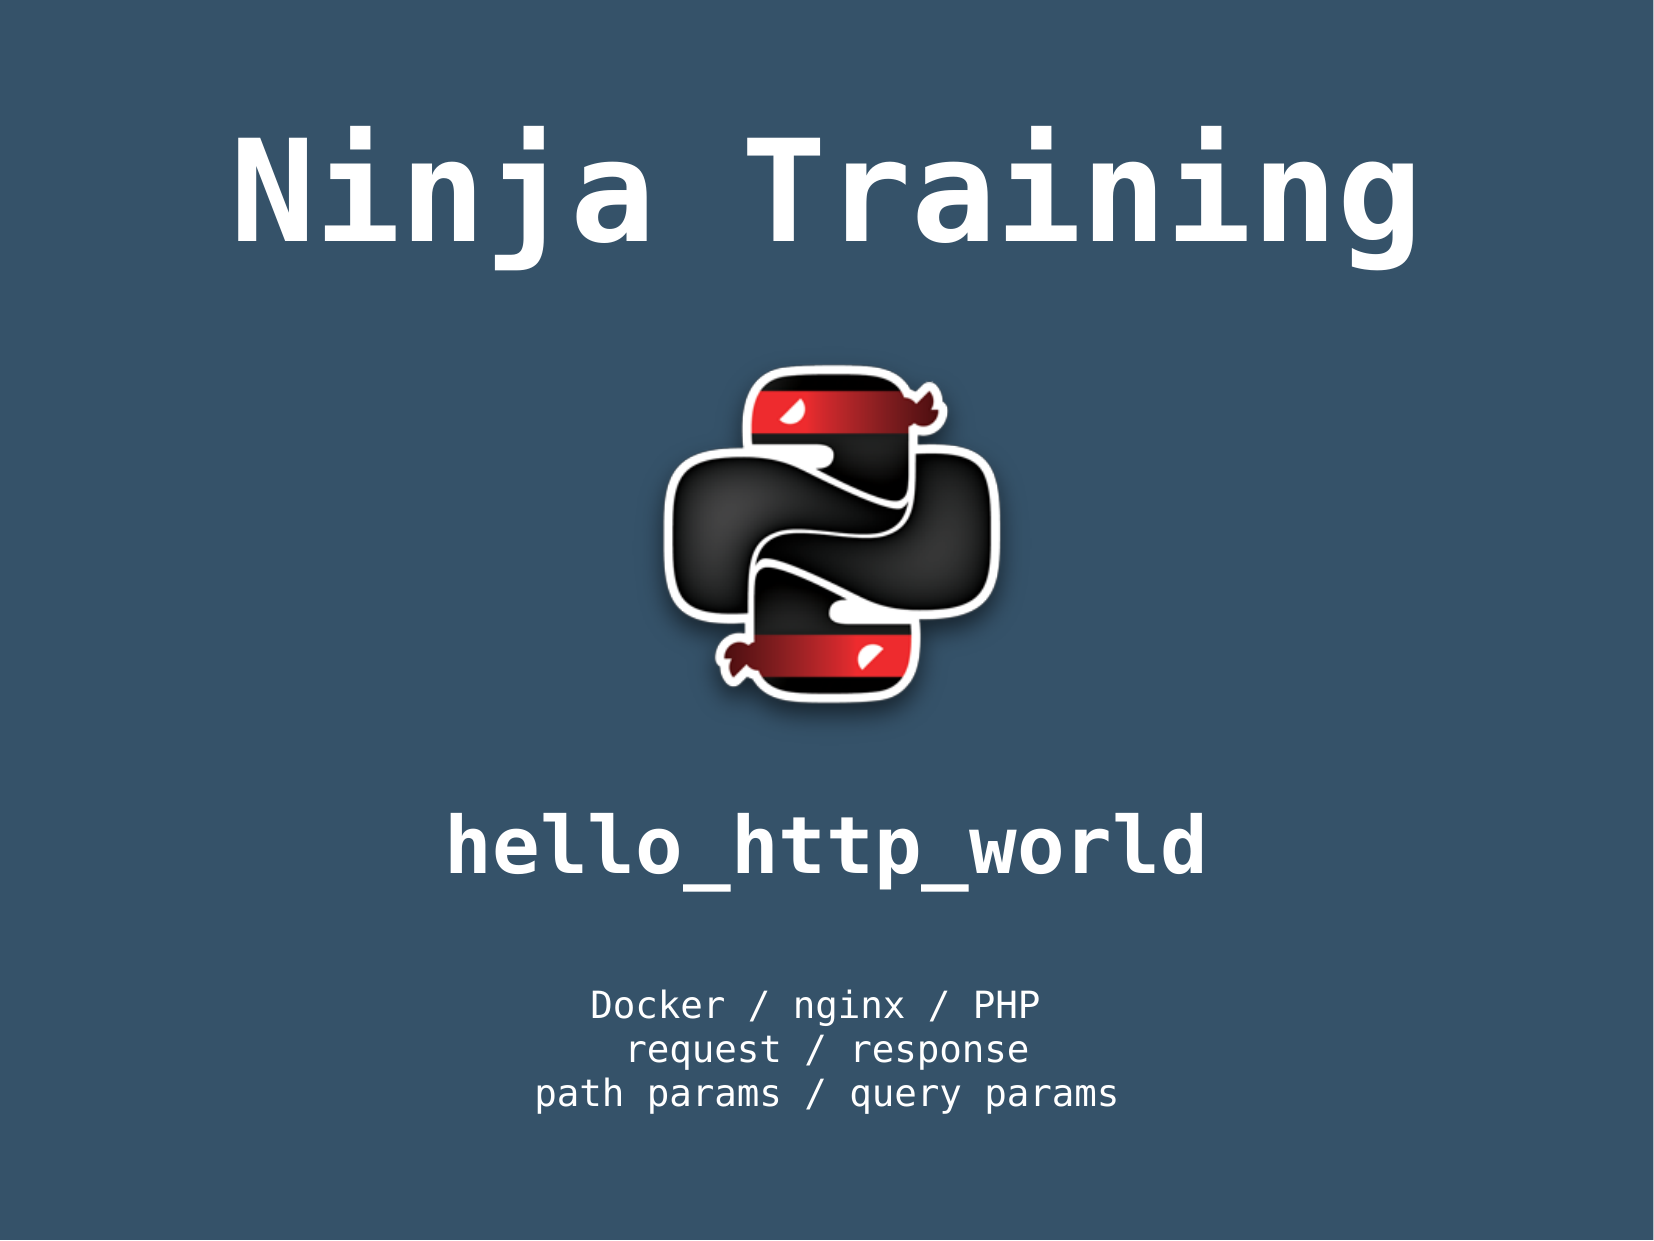

# Ninja Training
hello_http_world
Docker / nginx / PHP
request / response
path params / query params